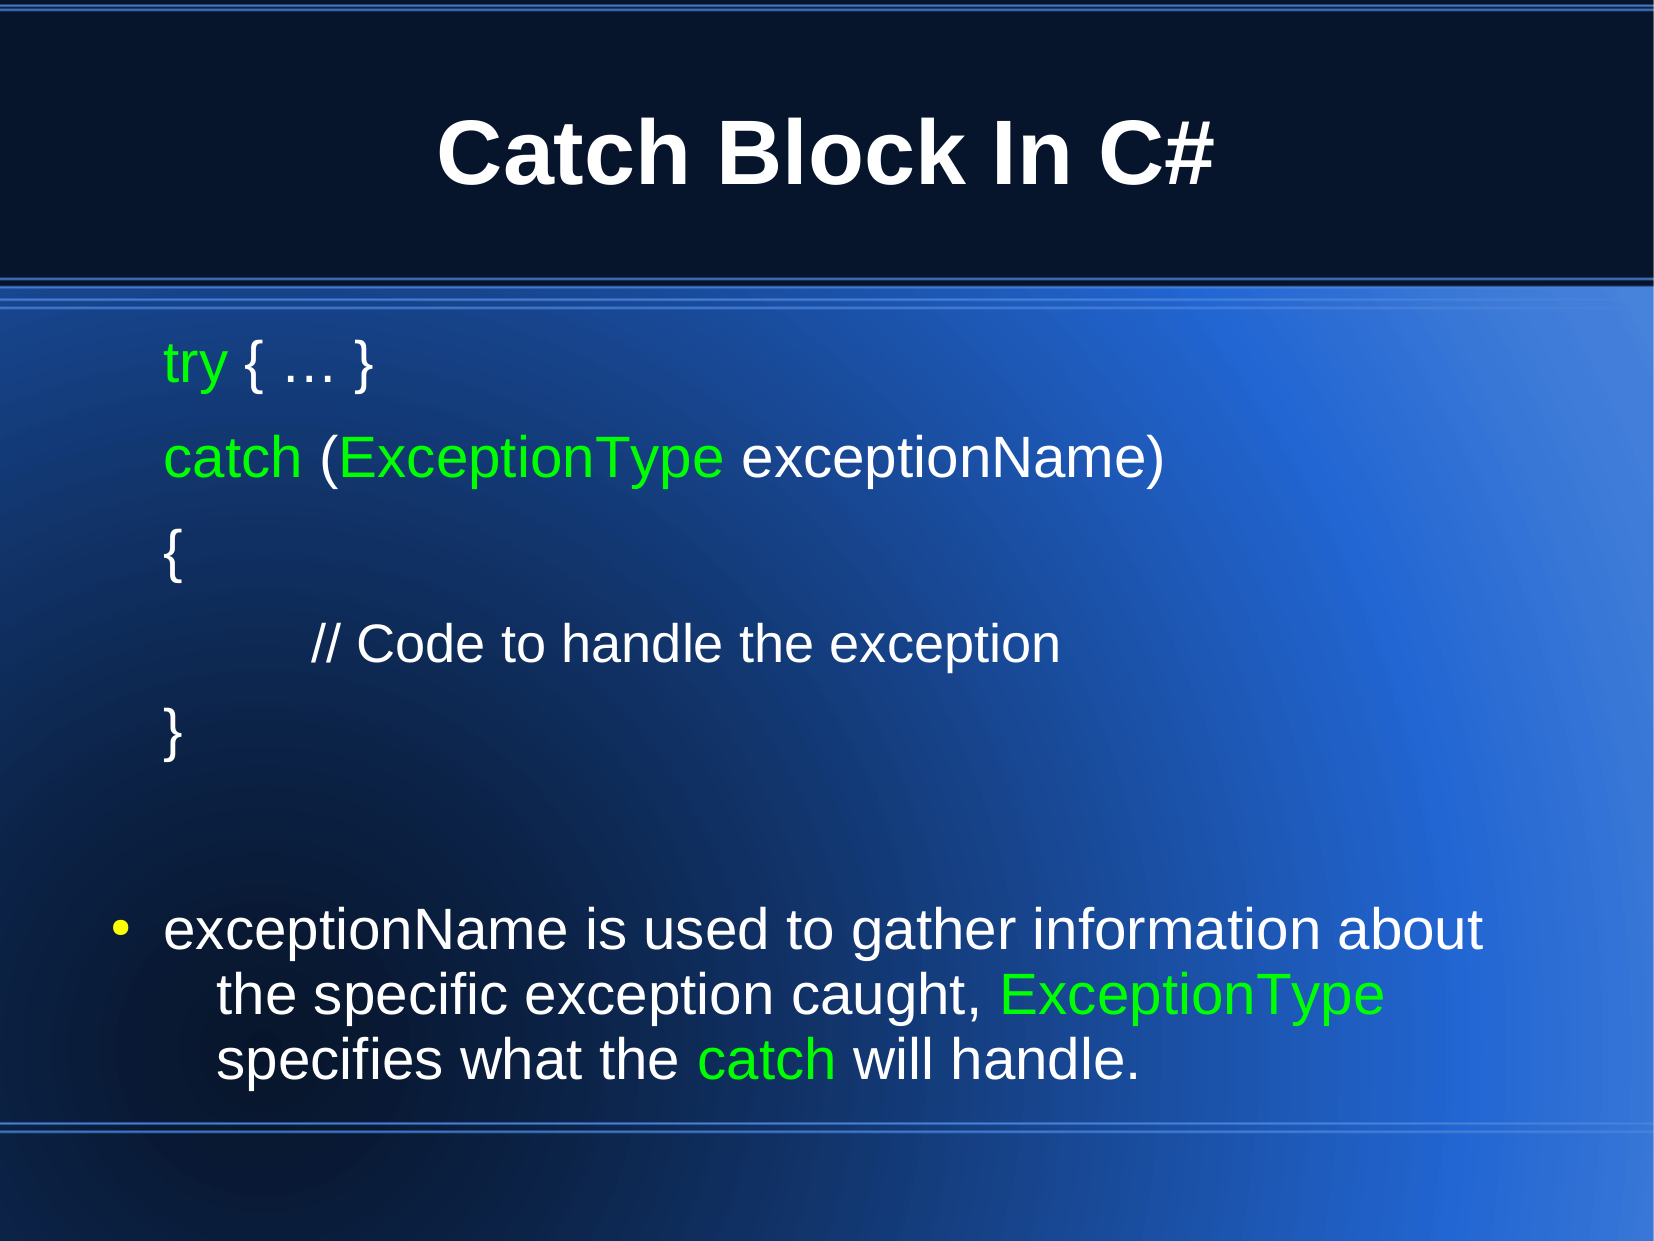

# Catch Block In C#
try { … }
catch (ExceptionType exceptionName)
{
// Code to handle the exception
}
exceptionName is used to gather information about the specific exception caught, ExceptionType specifies what the catch will handle.